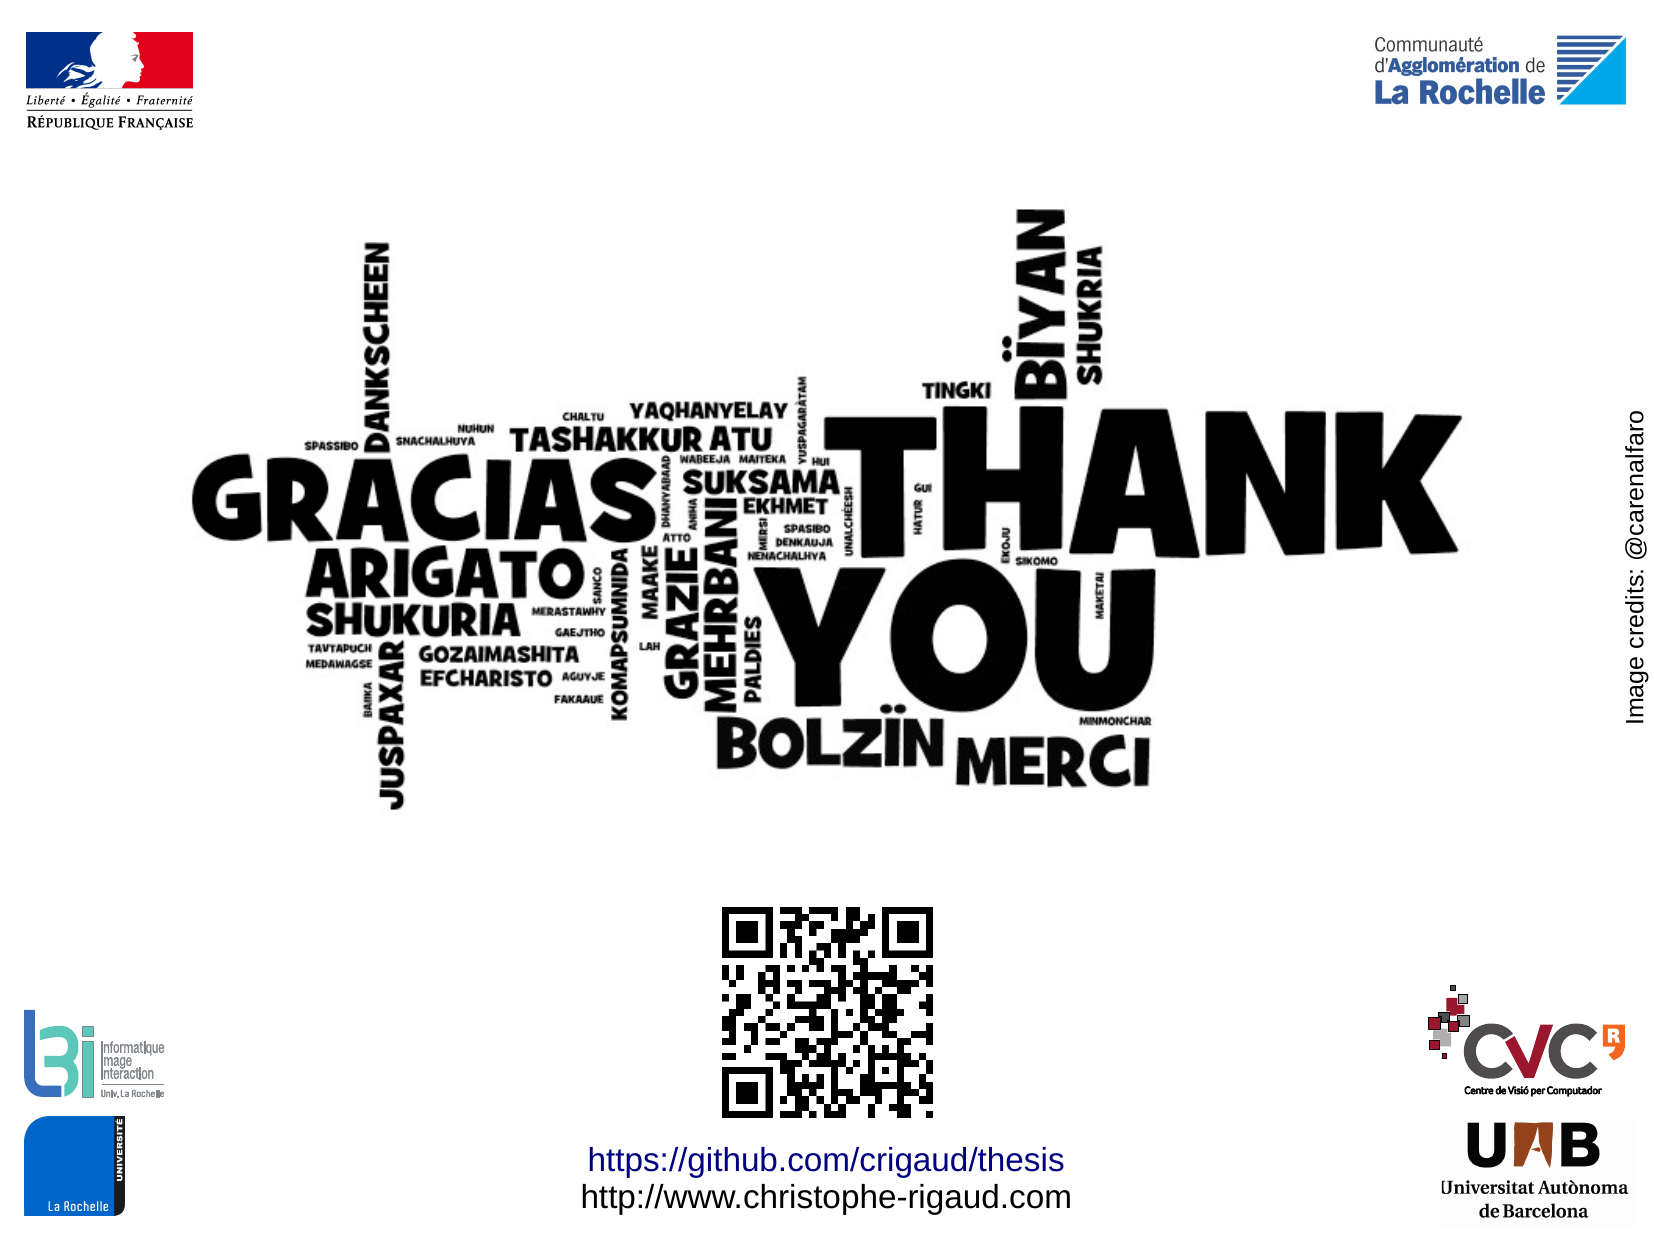

# Authors, publishers, CIBDI
Founding: Communauté d'Agglomération de La Rochelle
Time for demo on easy case with comic character ROI computation?
Image credits: @carenalfaro
https://github.com/crigaud/thesis
http://www.christophe-rigaud.com
91